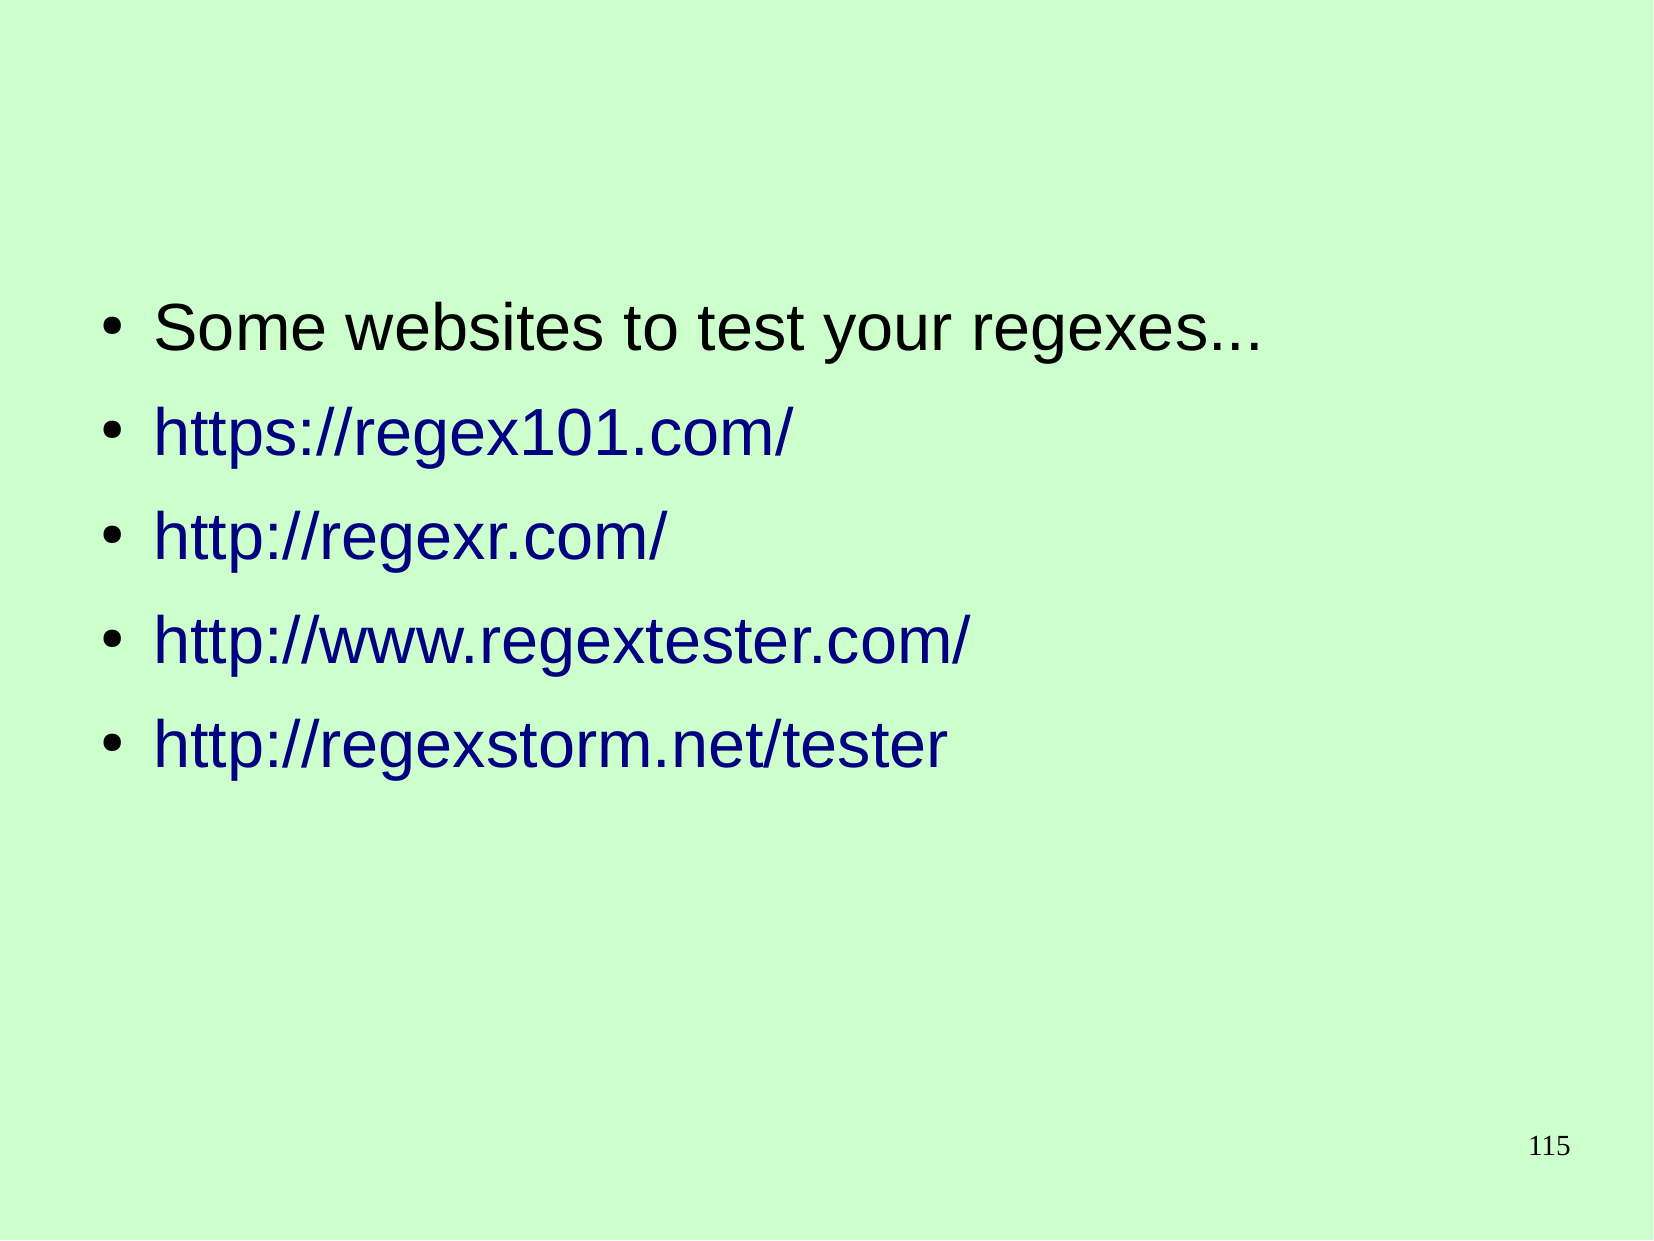

#
Some websites to test your regexes...
https://regex101.com/
http://regexr.com/
http://www.regextester.com/
http://regexstorm.net/tester
115